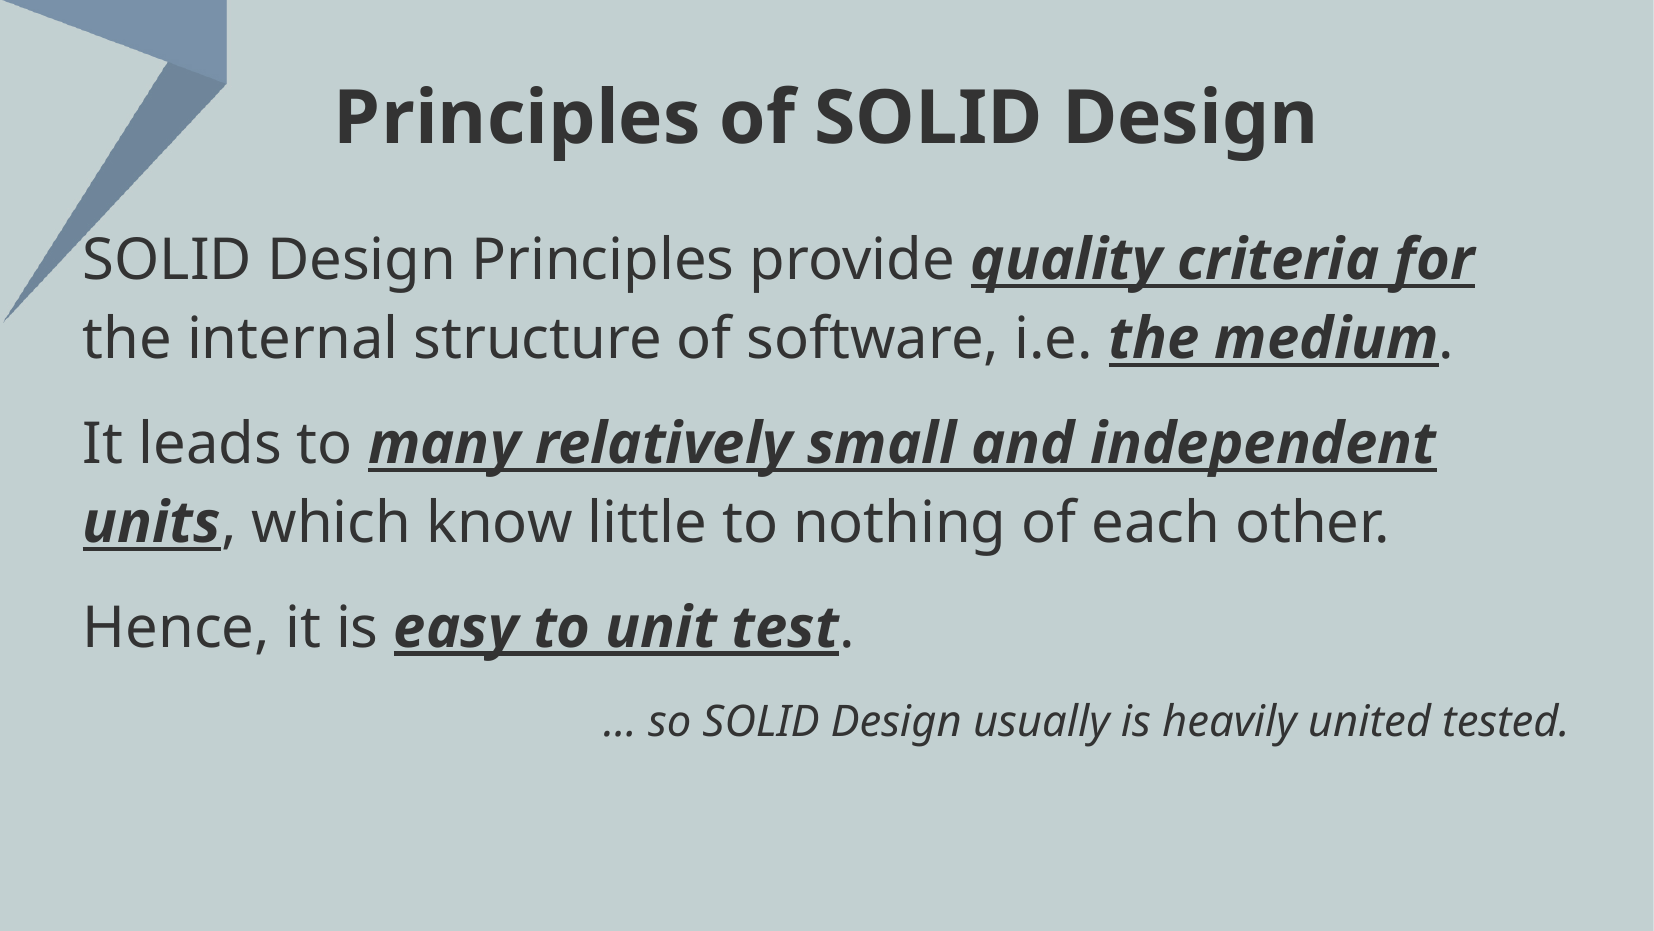

# Principles of SOLID Design
SOLID Design Principles provide quality criteria for the internal structure of software, i.e. the medium.
It leads to many relatively small and independent units, which know little to nothing of each other.
Hence, it is easy to unit test.
… so SOLID Design usually is heavily united tested.